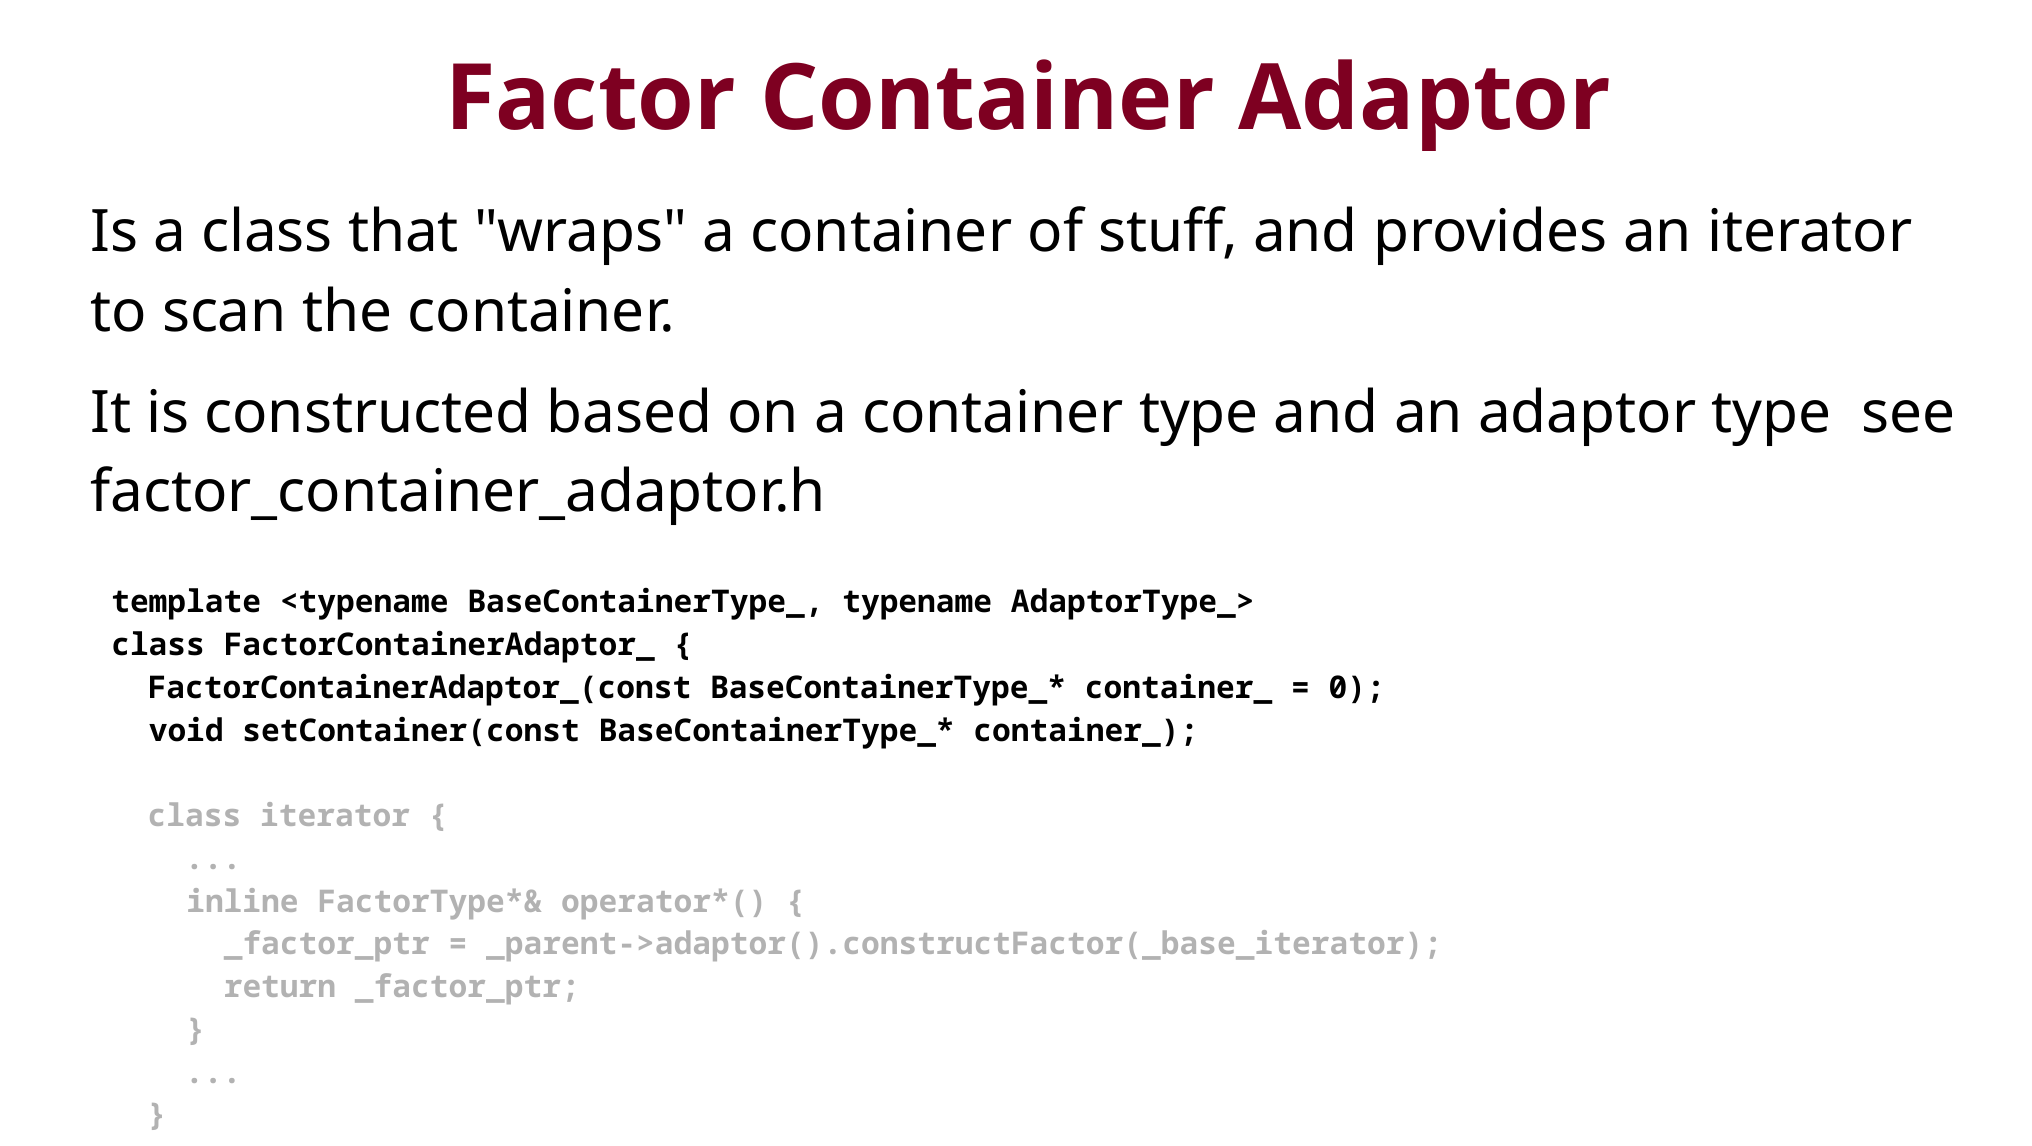

# Factor Container Adaptor
Is a class that "wraps" a container of stuff, and provides an iterator to scan the container.
It is constructed based on a container type and an adaptor type see factor_container_adaptor.h
 template <typename BaseContainerType_, typename AdaptorType_>
 class FactorContainerAdaptor_ {
	FactorContainerAdaptor_(const BaseContainerType_* container_ = 0);
 void setContainer(const BaseContainerType_* container_);
	class iterator {
	 ...
 inline FactorType*& operator*() {
 _factor_ptr = _parent->adaptor().constructFactor(_base_iterator);
 return _factor_ptr;
 }
	 ...
	}
	...
 }